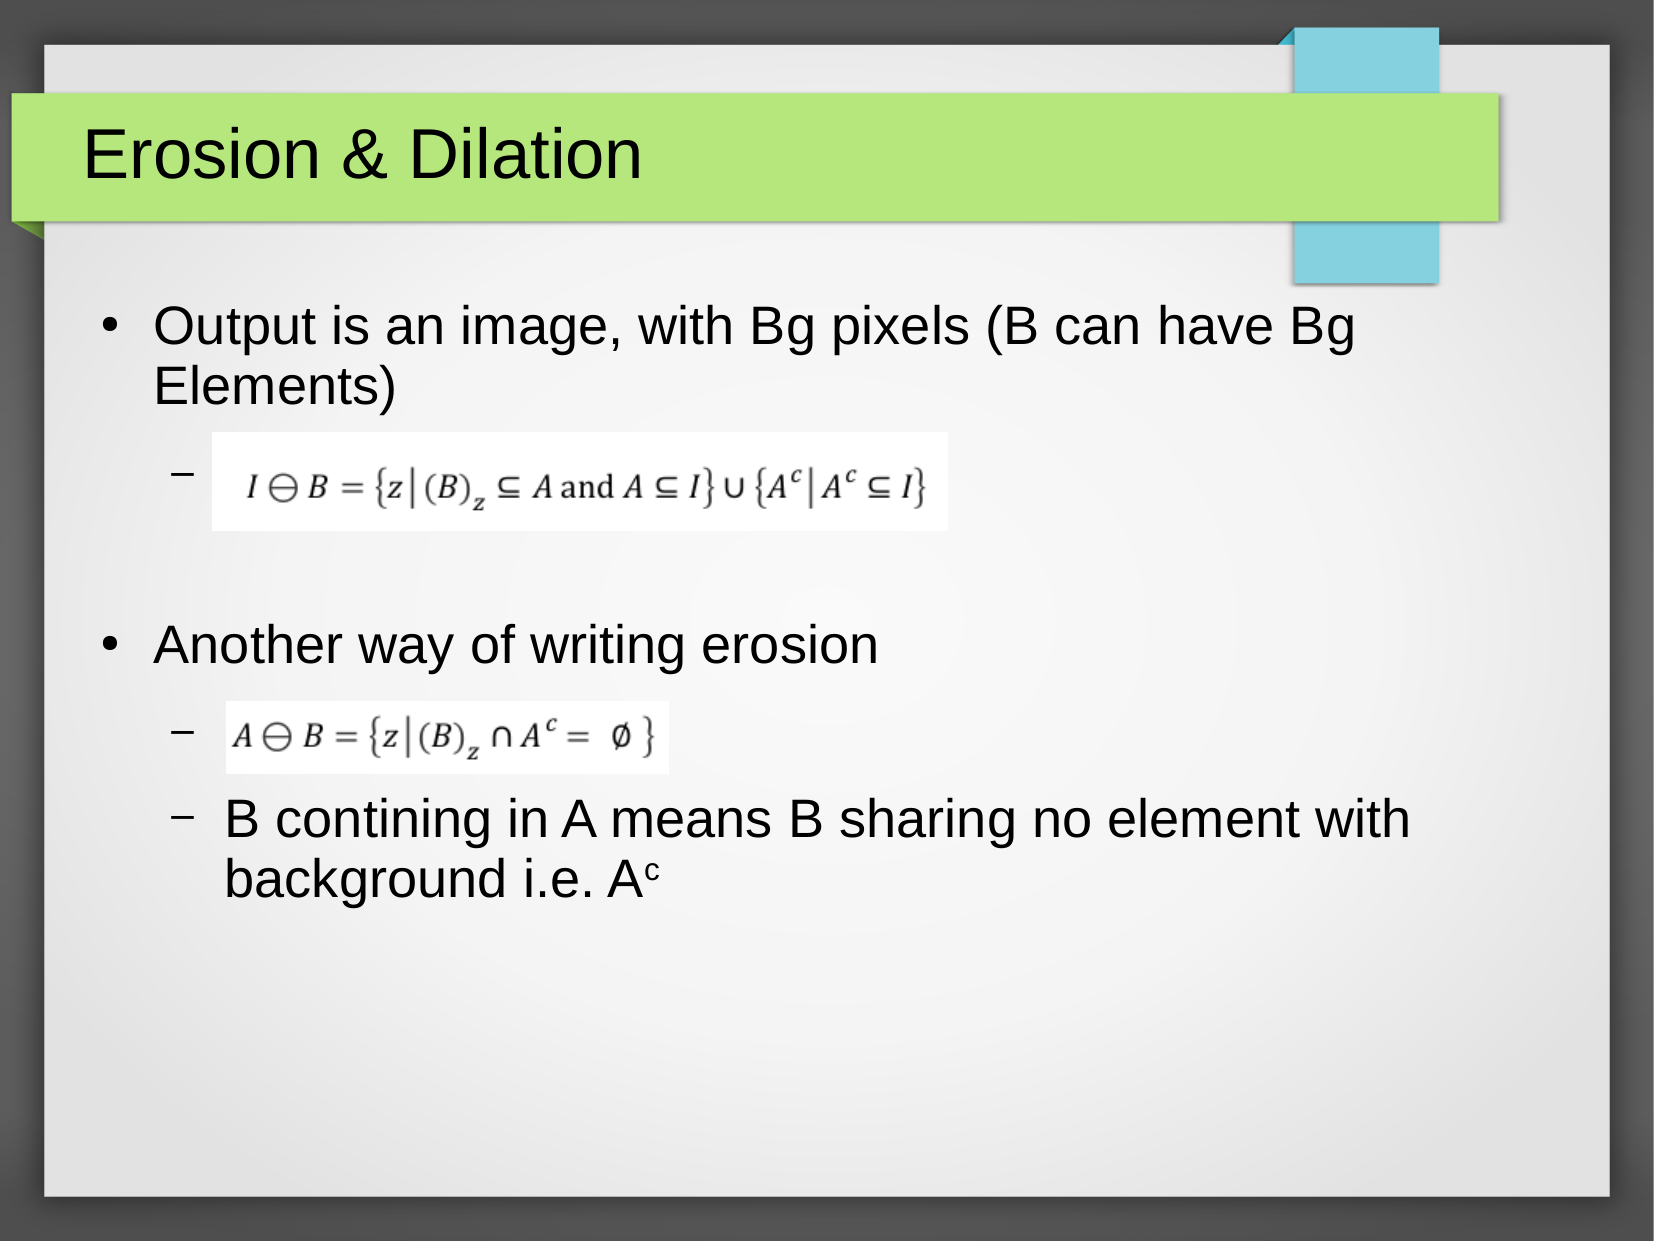

# Erosion & Dilation
Output is an image, with Bg pixels (B can have Bg Elements)
Another way of writing erosion
B contining in A means B sharing no element with background i.e. Ac